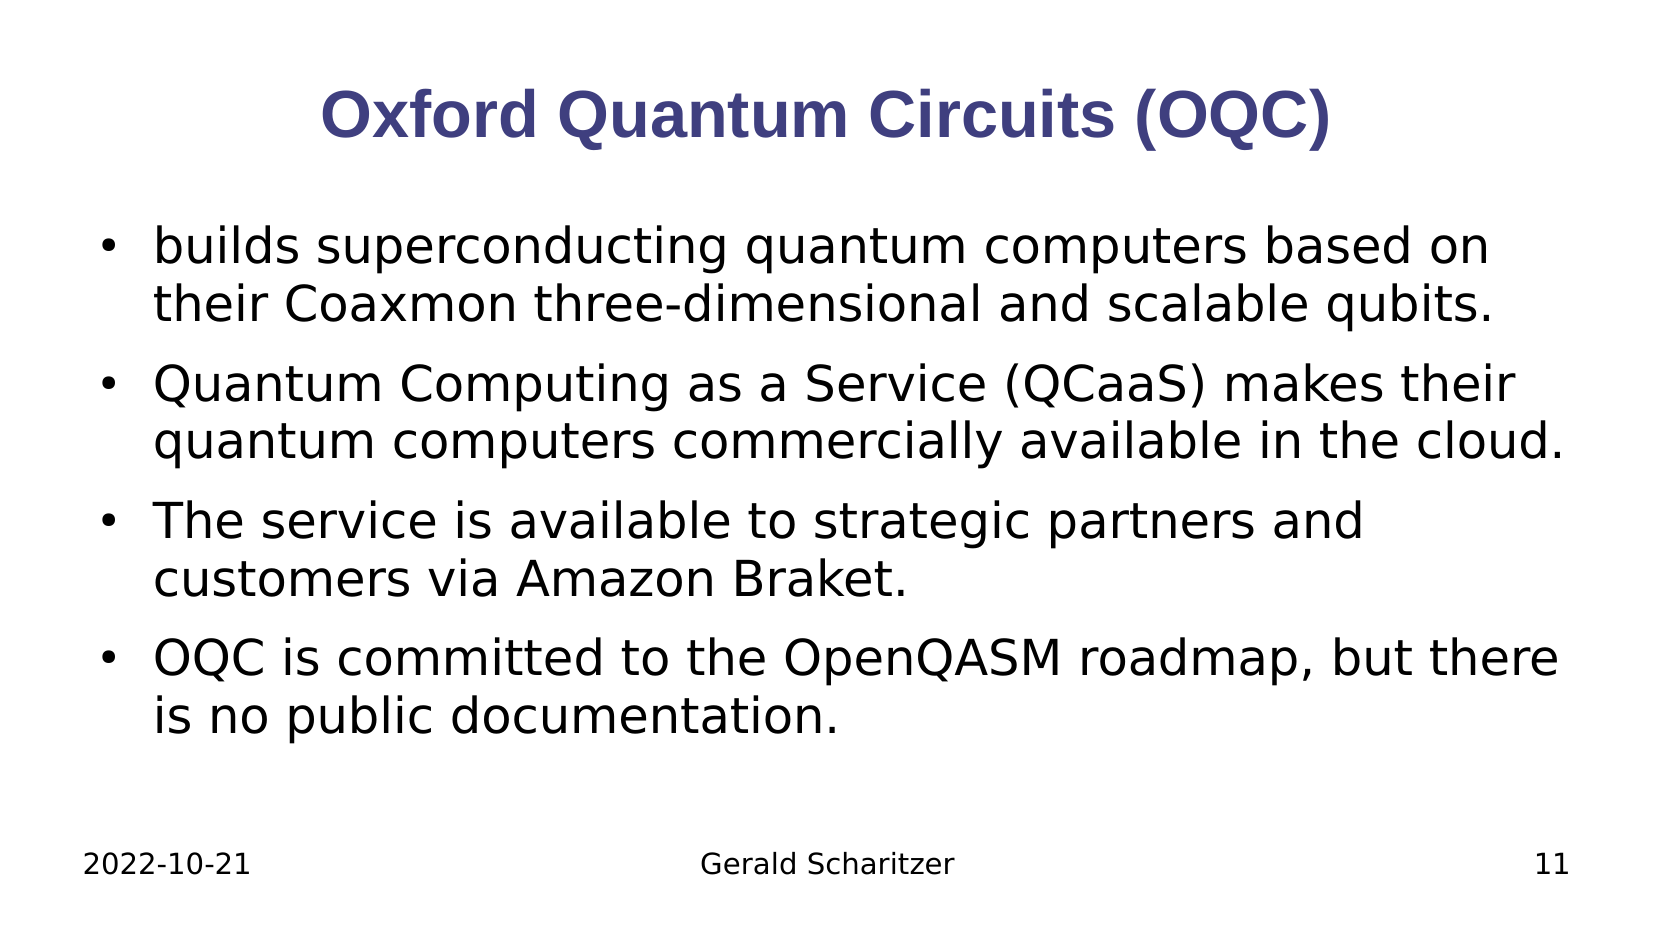

# Oxford Quantum Circuits (OQC)
builds superconducting quantum computers based on their Coaxmon three-dimensional and scalable qubits.
Quantum Computing as a Service (QCaaS) makes their quantum computers commercially available in the cloud.
The service is available to strategic partners and customers via Amazon Braket.
OQC is committed to the OpenQASM roadmap, but there is no public documentation.
2022-10-21
Gerald Scharitzer
11